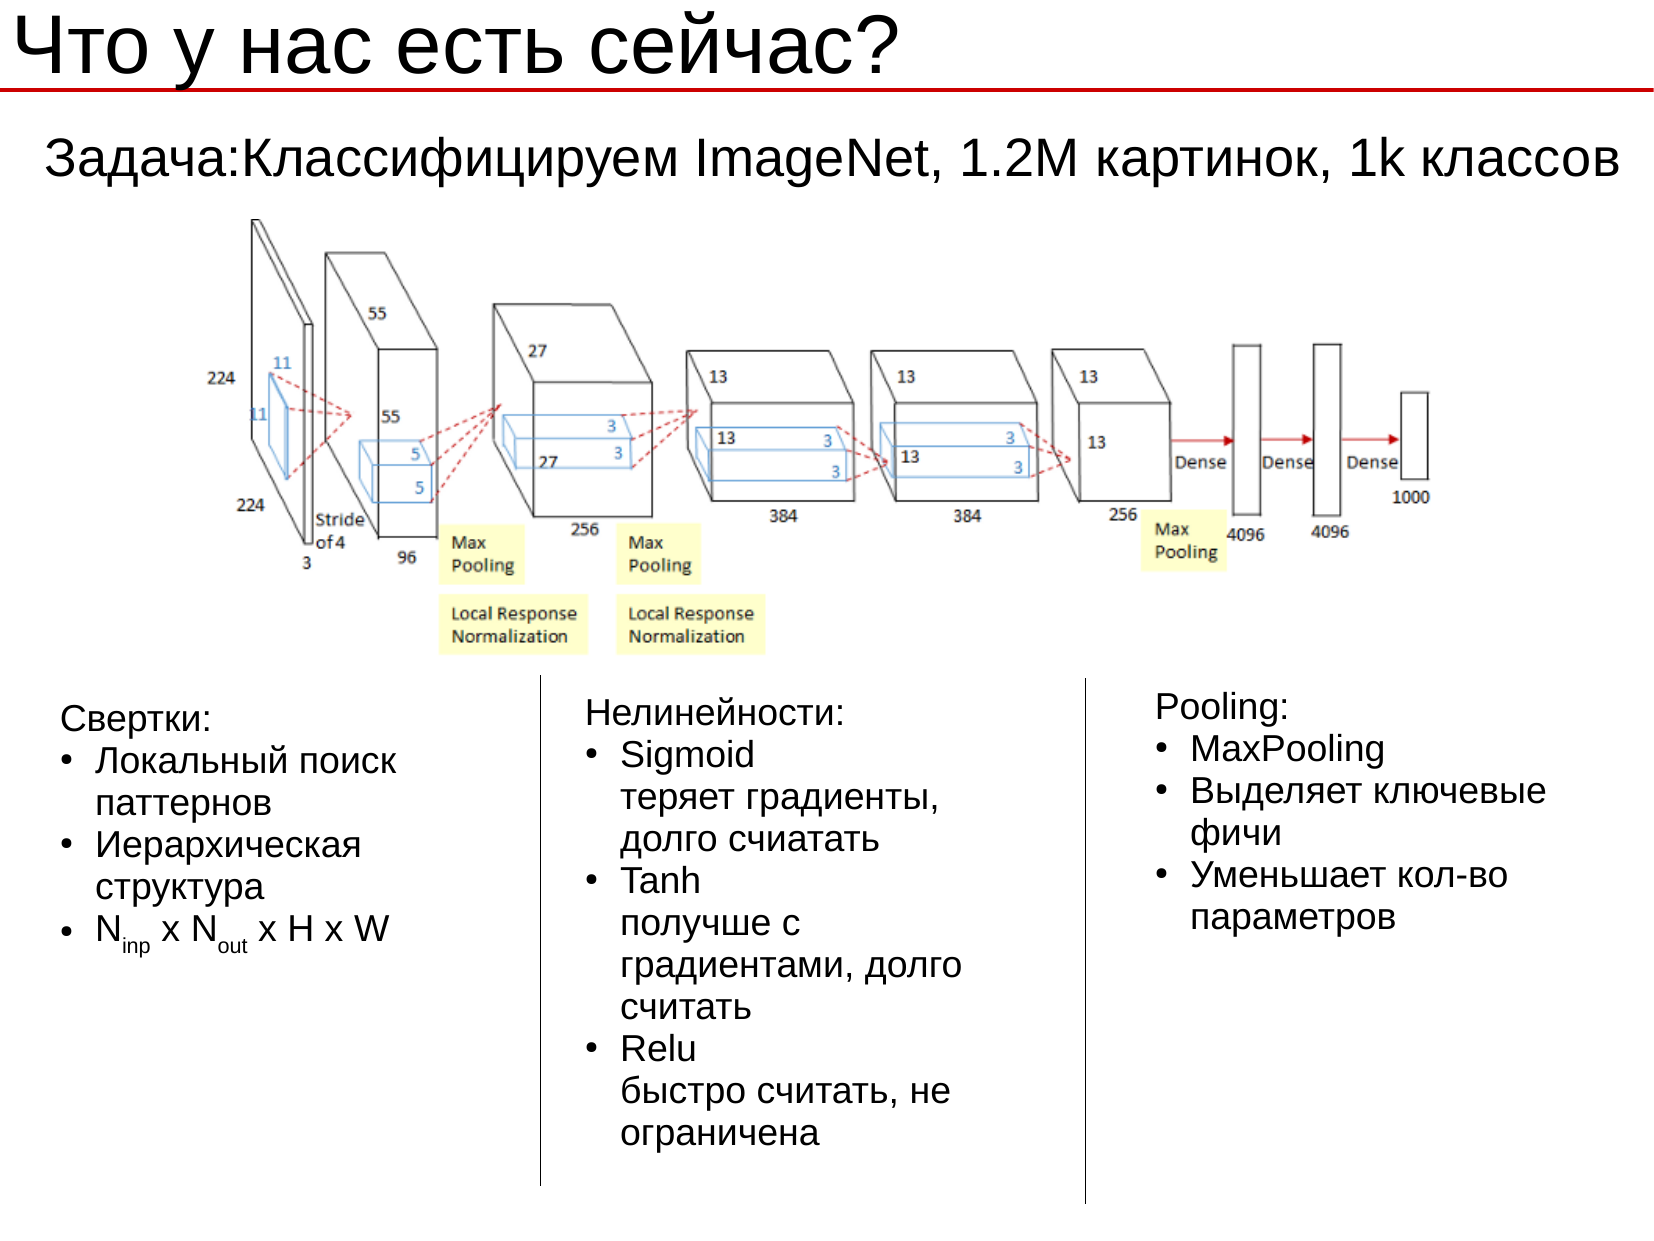

# Что у нас есть сейчас?
Задача:Классифицируем ImageNet, 1.2М картинок, 1k классов
Pooling:
MaxPooling
Выделяет ключевые фичи
Уменьшает кол-во параметров
Нелинейности:
Sigmoid
теряет градиенты, долго счиатать
Tanh
получше с градиентами, долго считать
Relu
быстро считать, не ограничена
Свертки:
Локальный поиск паттернов
Иерархическая структура
Ninp x Nout x H x W